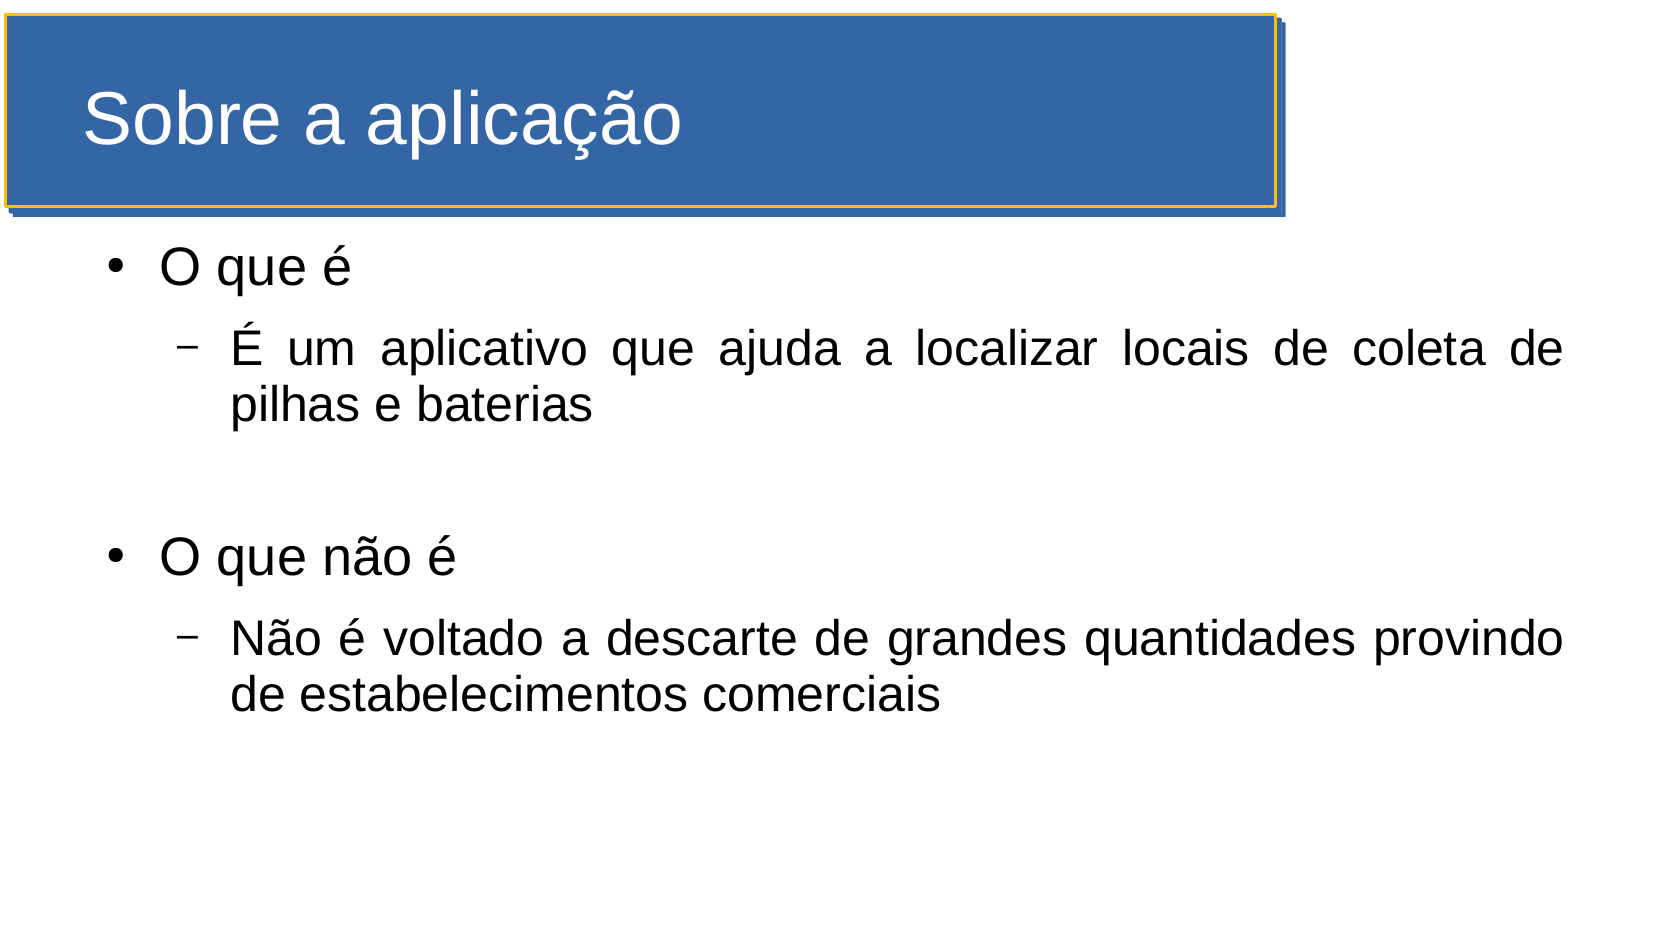

# Sobre a aplicação
O que é
É um aplicativo que ajuda a localizar locais de coleta de pilhas e baterias
O que não é
Não é voltado a descarte de grandes quantidades provindo de estabelecimentos comerciais